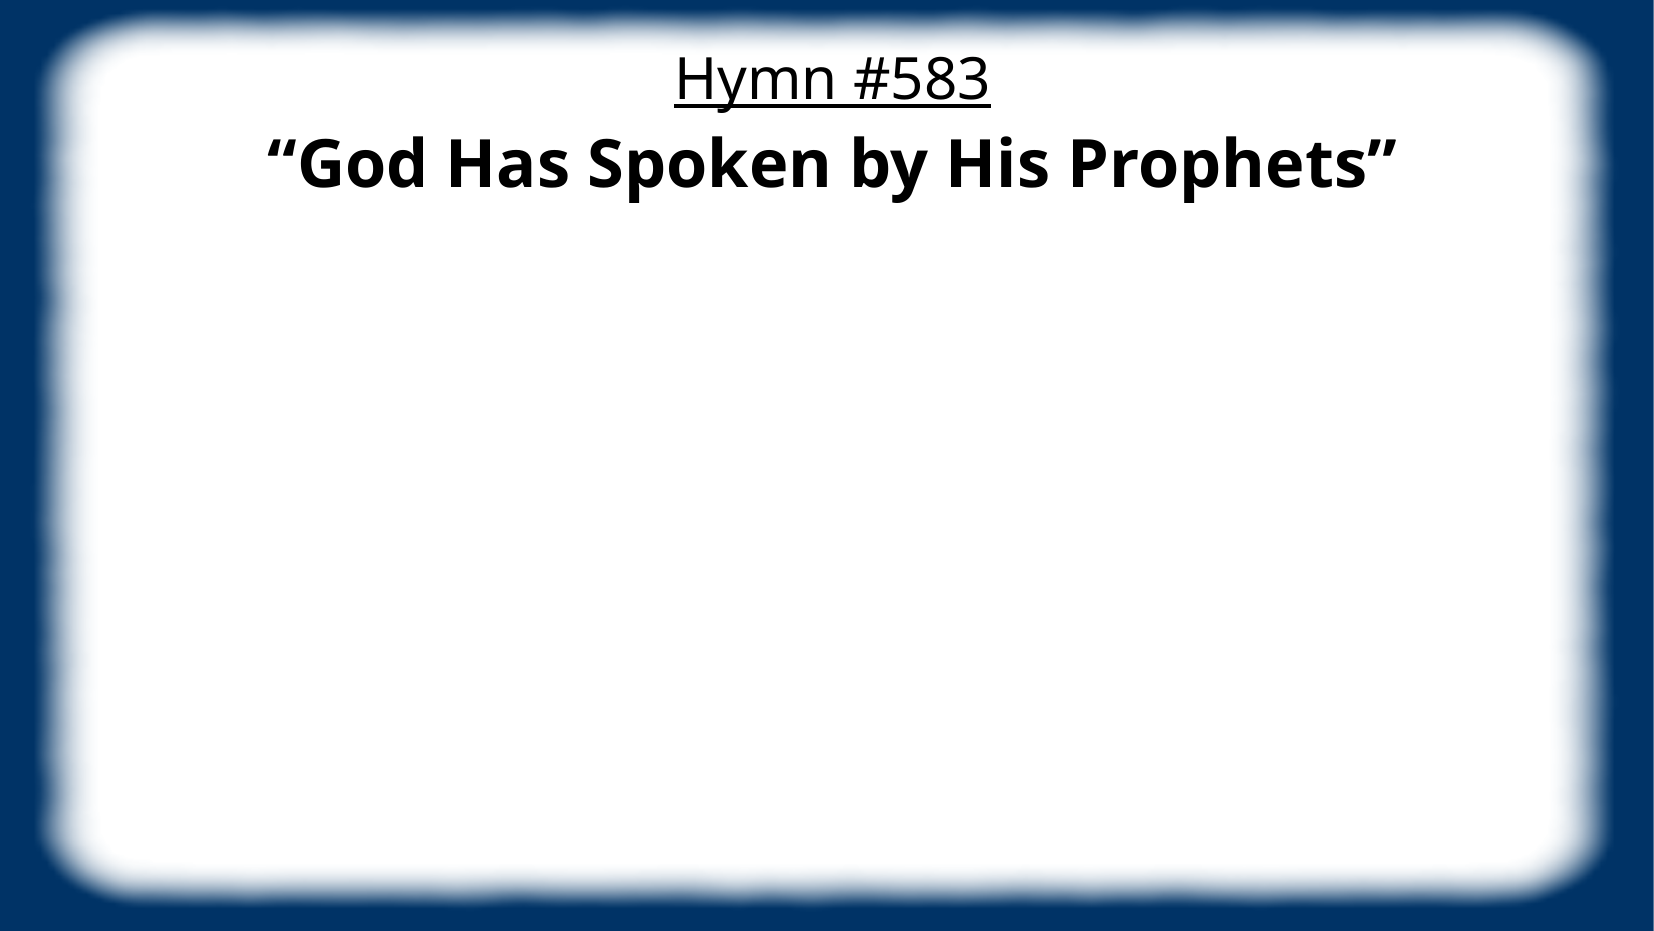

Hymn #583
“God Has Spoken by His Prophets”